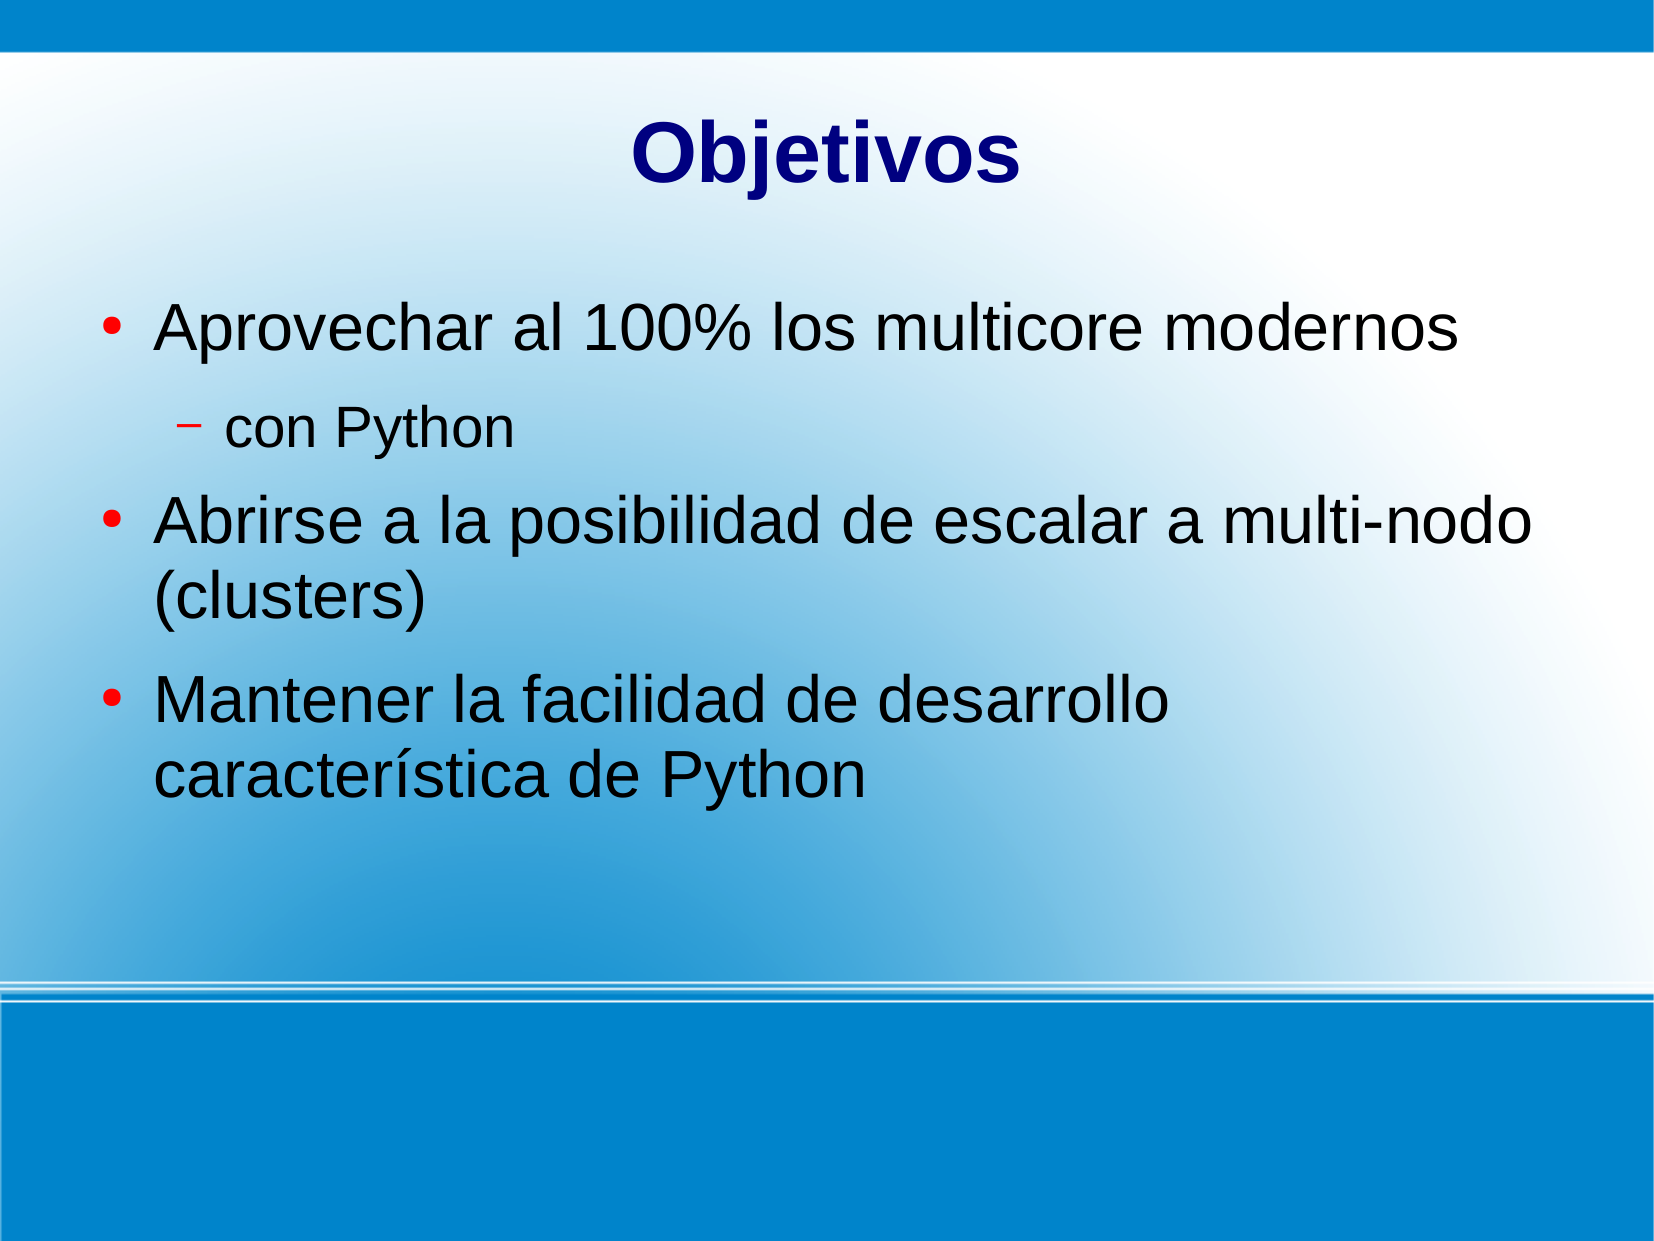

# Objetivos
Aprovechar al 100% los multicore modernos
con Python
Abrirse a la posibilidad de escalar a multi-nodo (clusters)
Mantener la facilidad de desarrollo característica de Python